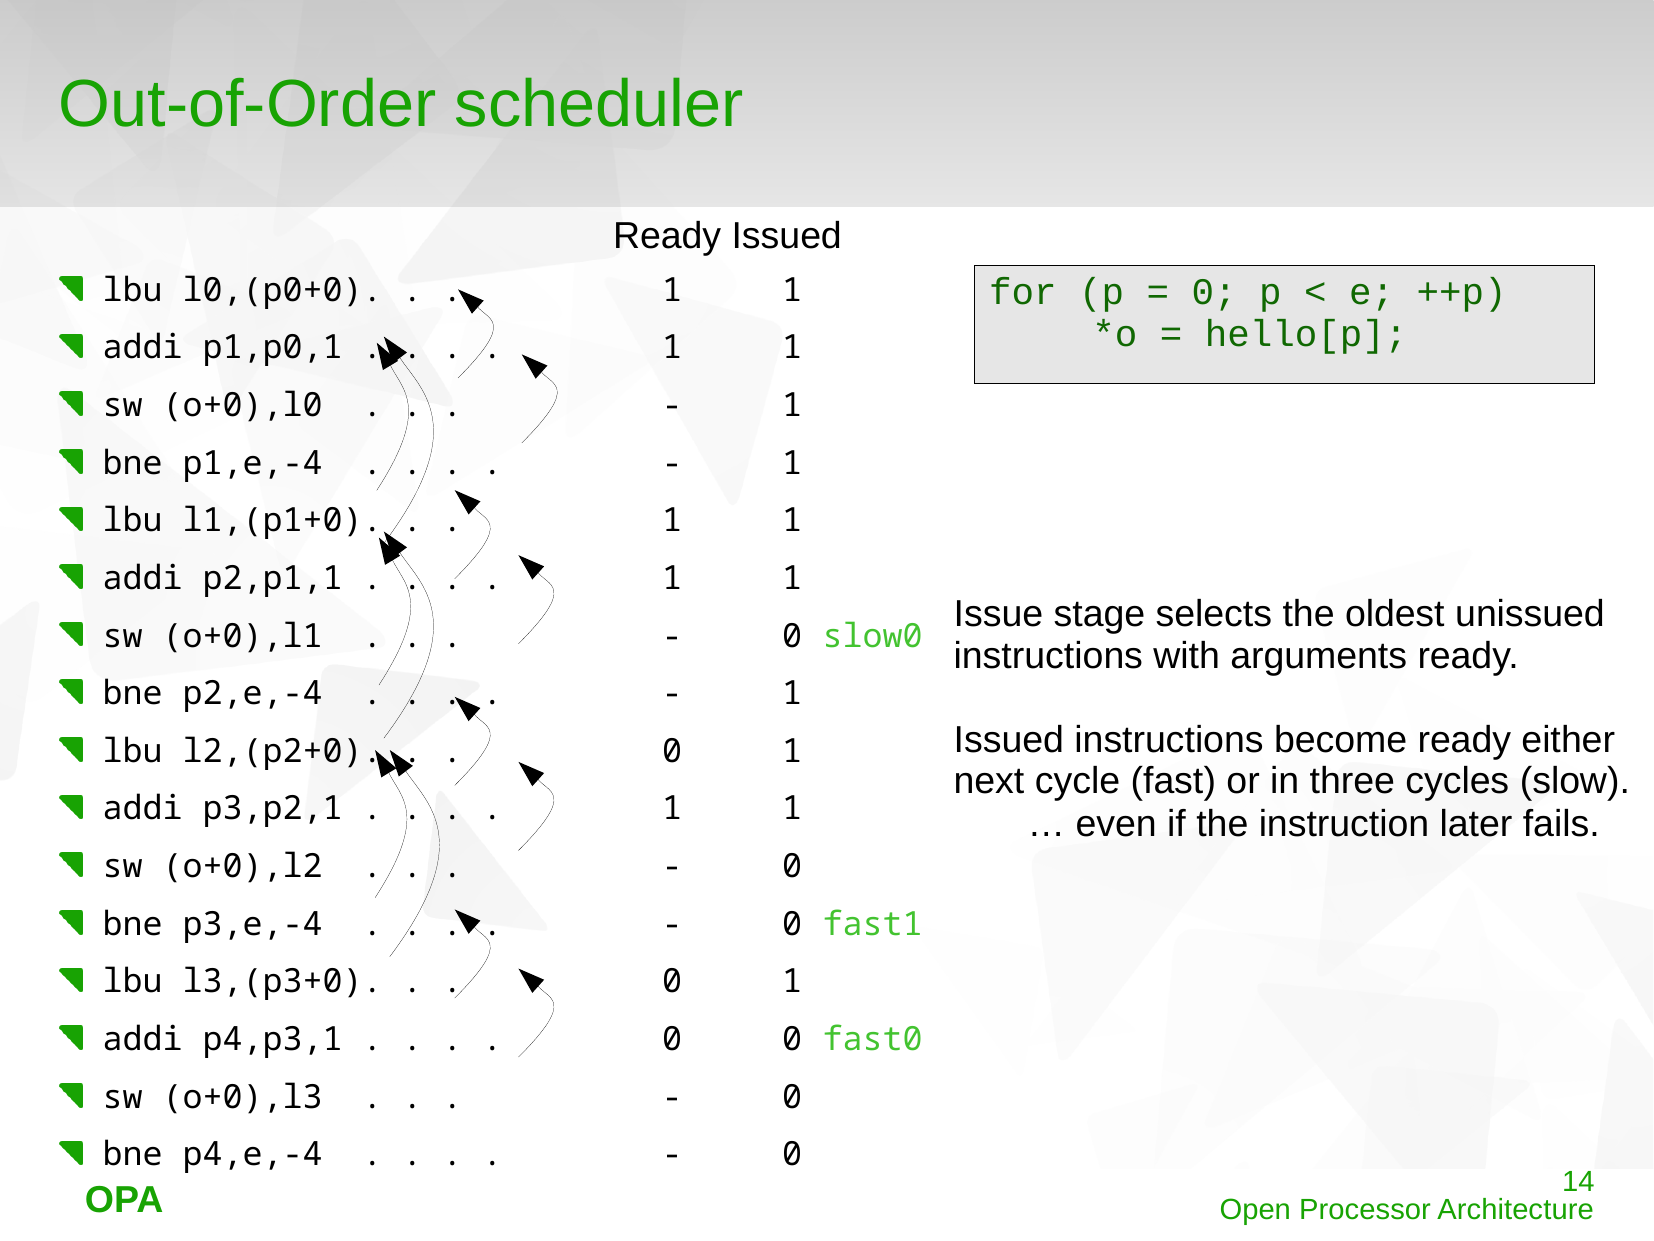

# Out-of-Order scheduler
Ready Issued
lbu l0,(p0+0). . . 1 1
addi p1,p0,1 . . . . 1 1
sw (o+0),l0 . . . - 1
bne p1,e,-4 . . . . - 1
lbu l1,(p1+0). . . 1 1
addi p2,p1,1 . . . . 1 1
sw (o+0),l1 . . . - 0 slow0
bne p2,e,-4 . . . . - 1
lbu l2,(p2+0). . . 0 1
addi p3,p2,1 . . . . 1 1
sw (o+0),l2 . . . - 0
bne p3,e,-4 . . . . - 0 fast1
lbu l3,(p3+0). . . 0 1
addi p4,p3,1 . . . . 0 0 fast0
sw (o+0),l3 . . . - 0
bne p4,e,-4 . . . . - 0
for (p = 0; p < e; ++p)
 *o = hello[p];
Issue stage selects the oldest unissued
instructions with arguments ready.
Issued instructions become ready either
next cycle (fast) or in three cycles (slow).
	… even if the instruction later fails.
14
Open Processor Architecture